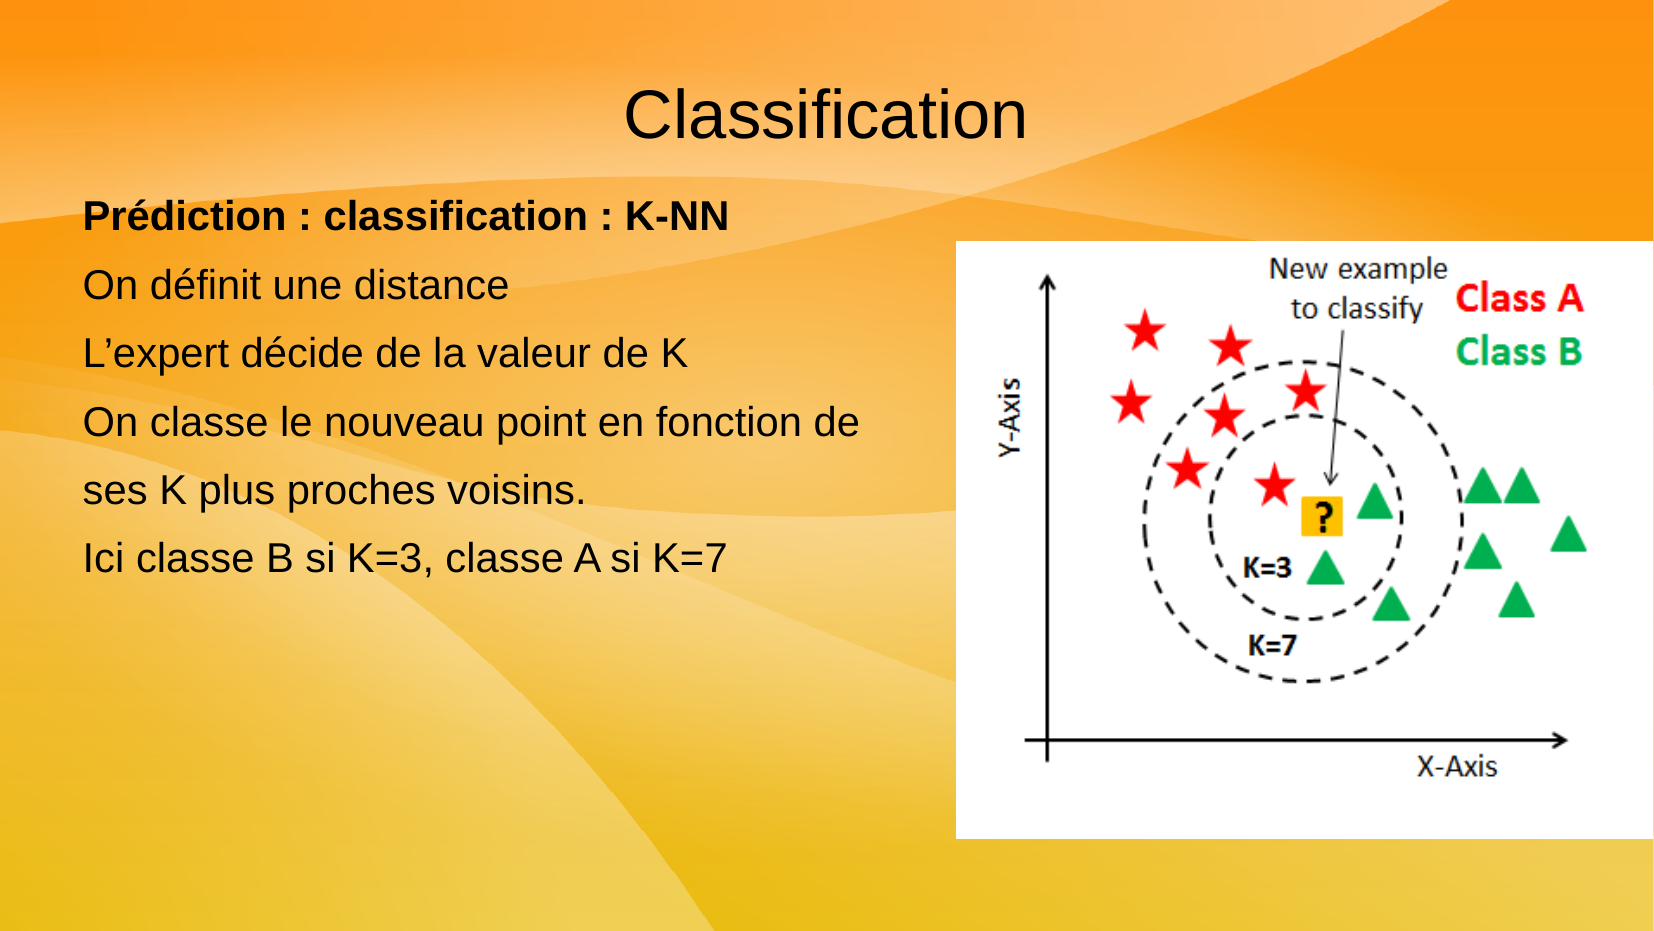

# Classification
Prédiction : classification : K-NN
On définit une distance
L’expert décide de la valeur de K
On classe le nouveau point en fonction de
ses K plus proches voisins.
Ici classe B si K=3, classe A si K=7